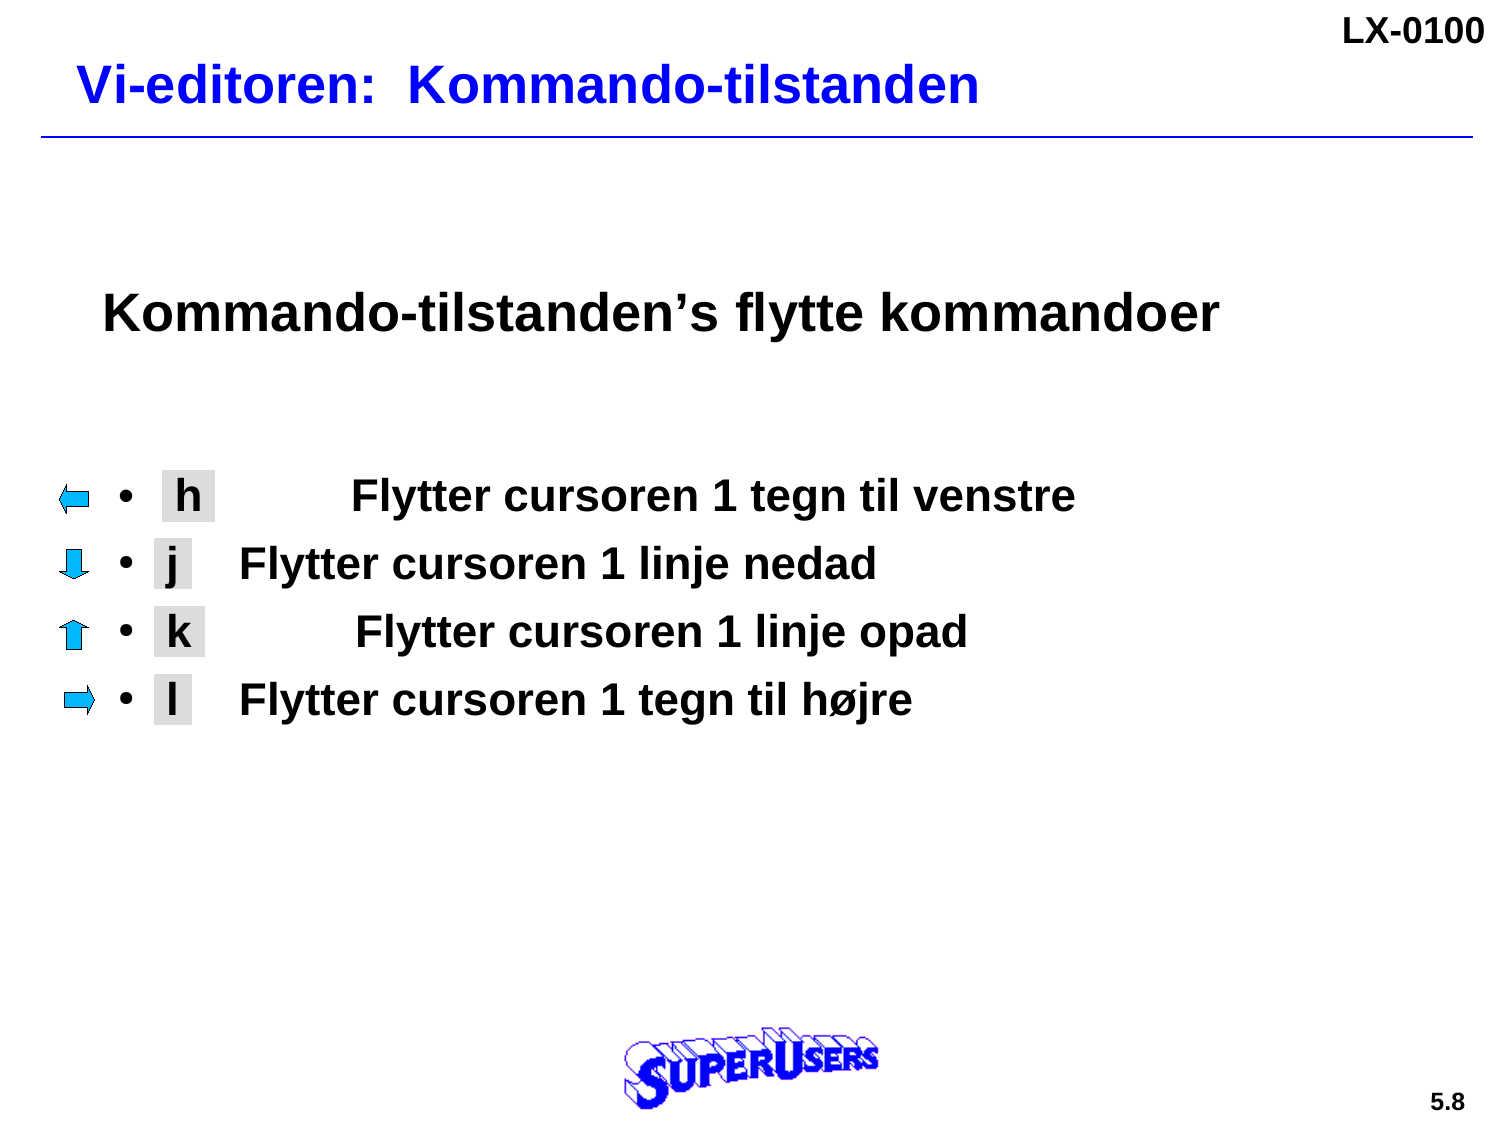

# Vi-editoren: Kommando-tilstanden
Kommando-tilstanden’s flytte kommandoer
 h 	Flytter cursoren 1 tegn til venstre
 j 	 Flytter cursoren 1 linje nedad
 k 		 Flytter cursoren 1 linje opad
 l 	 Flytter cursoren 1 tegn til højre